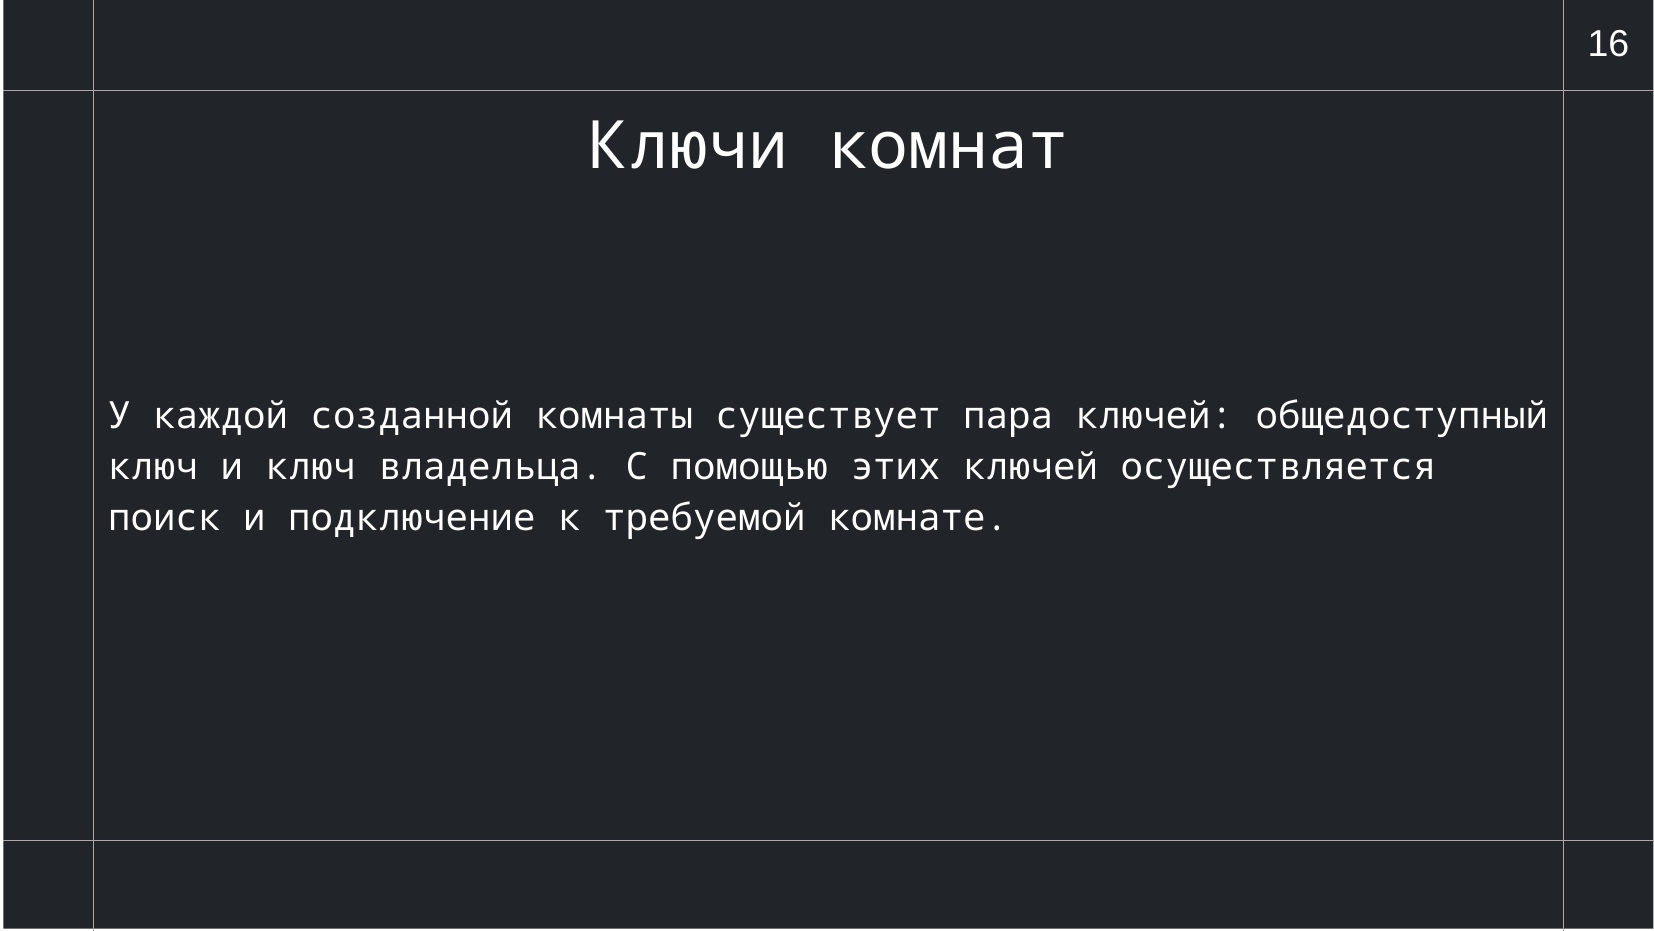

Ключи комнат
У каждой созданной комнаты существует пара ключей: общедоступный ключ и ключ владельца. С помощью этих ключей осуществляется поиск и подключение к требуемой комнате.